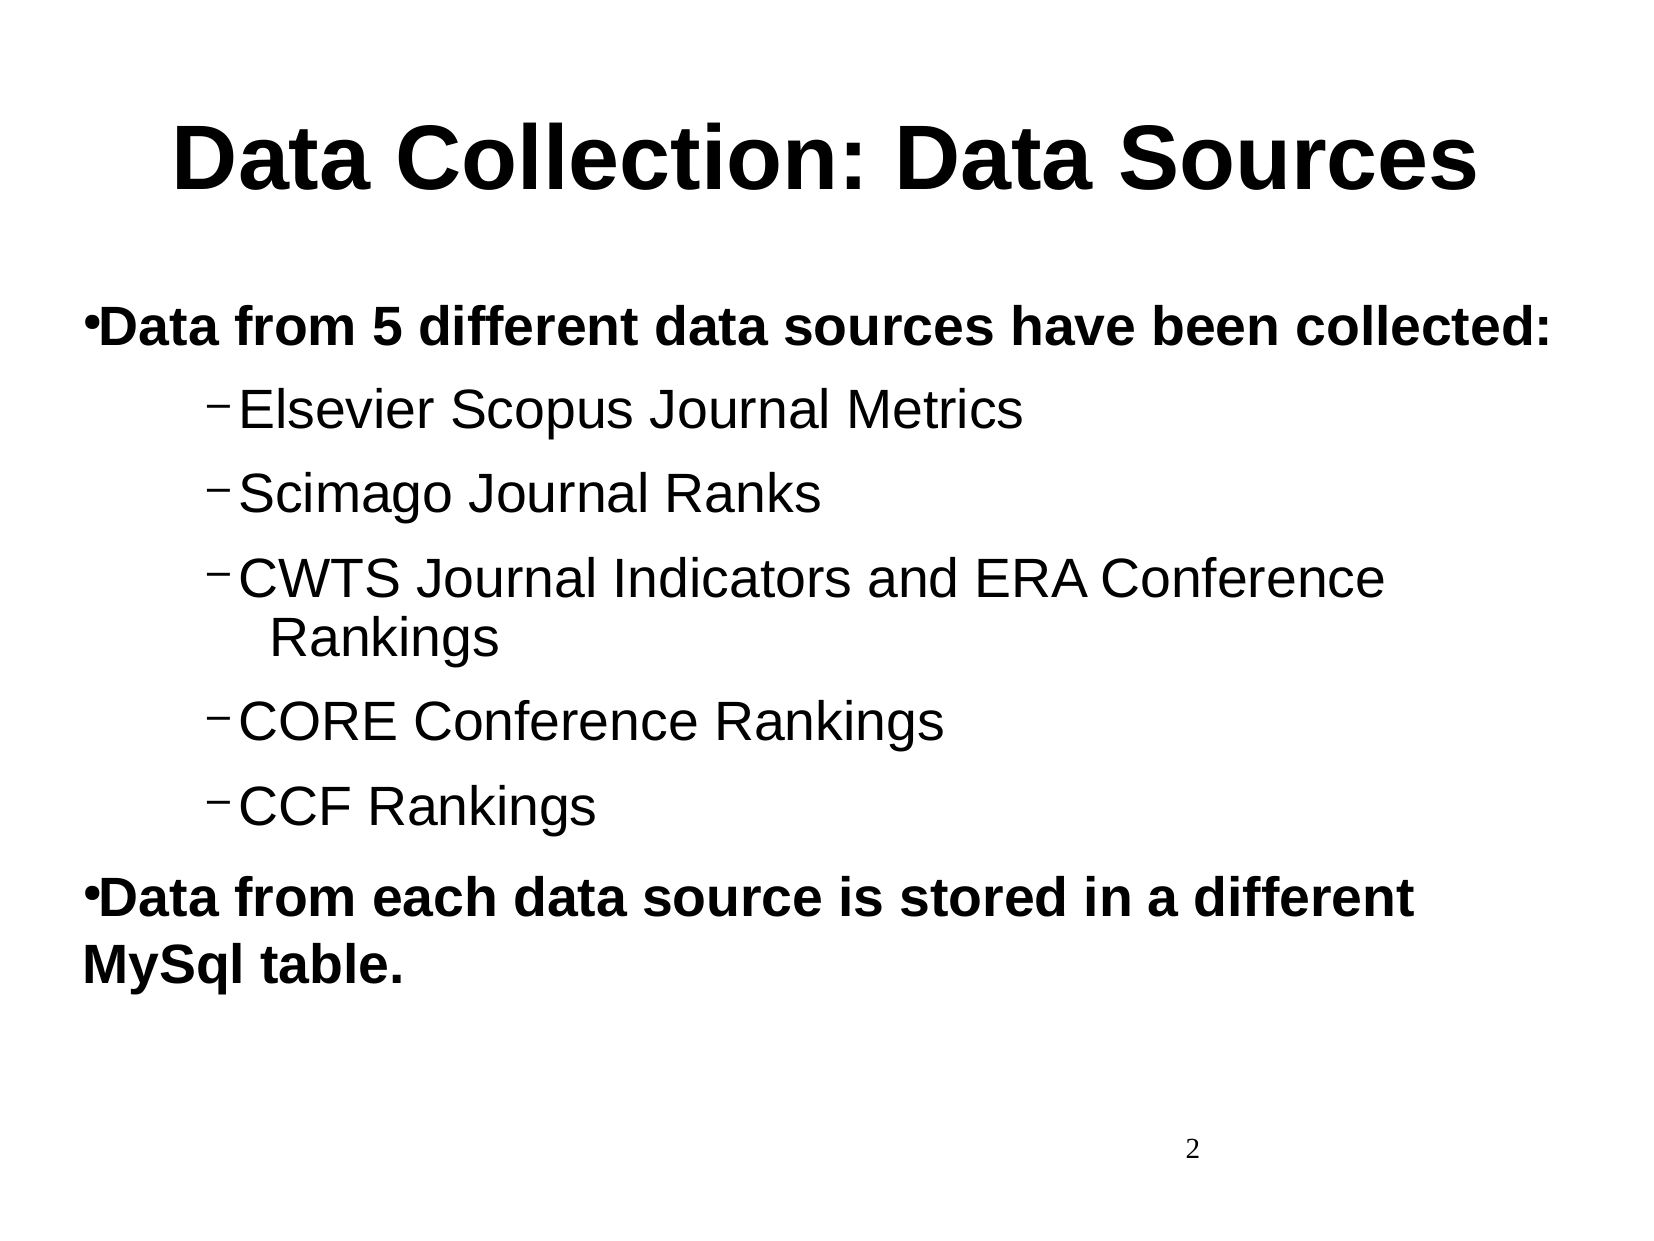

# Data Collection: Data Sources
Data from 5 different data sources have been collected:
Elsevier Scopus Journal Metrics
Scimago Journal Ranks
CWTS Journal Indicators and ERA Conference Rankings
CORE Conference Rankings
CCF Rankings
Data from each data source is stored in a different MySql table.